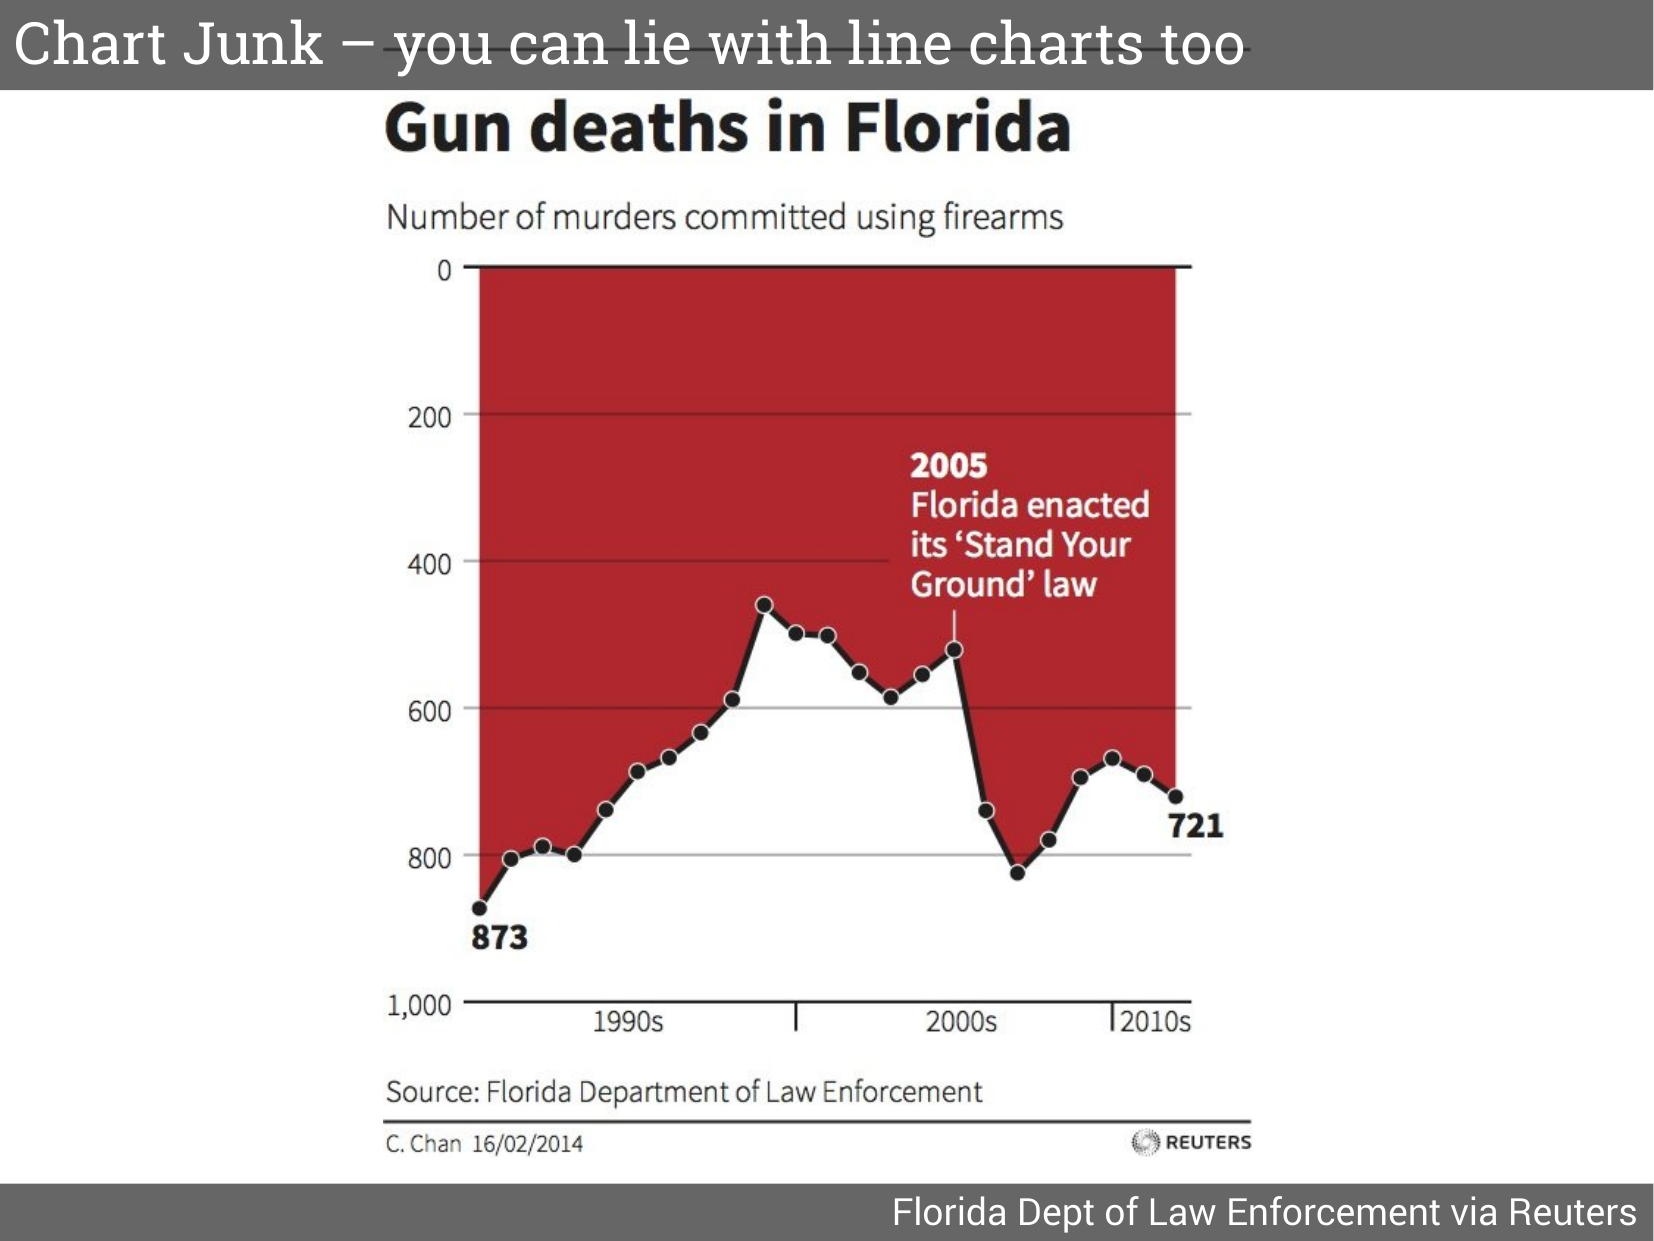

Chart Junk – you can lie with line charts too
Florida Dept of Law Enforcement via Reuters